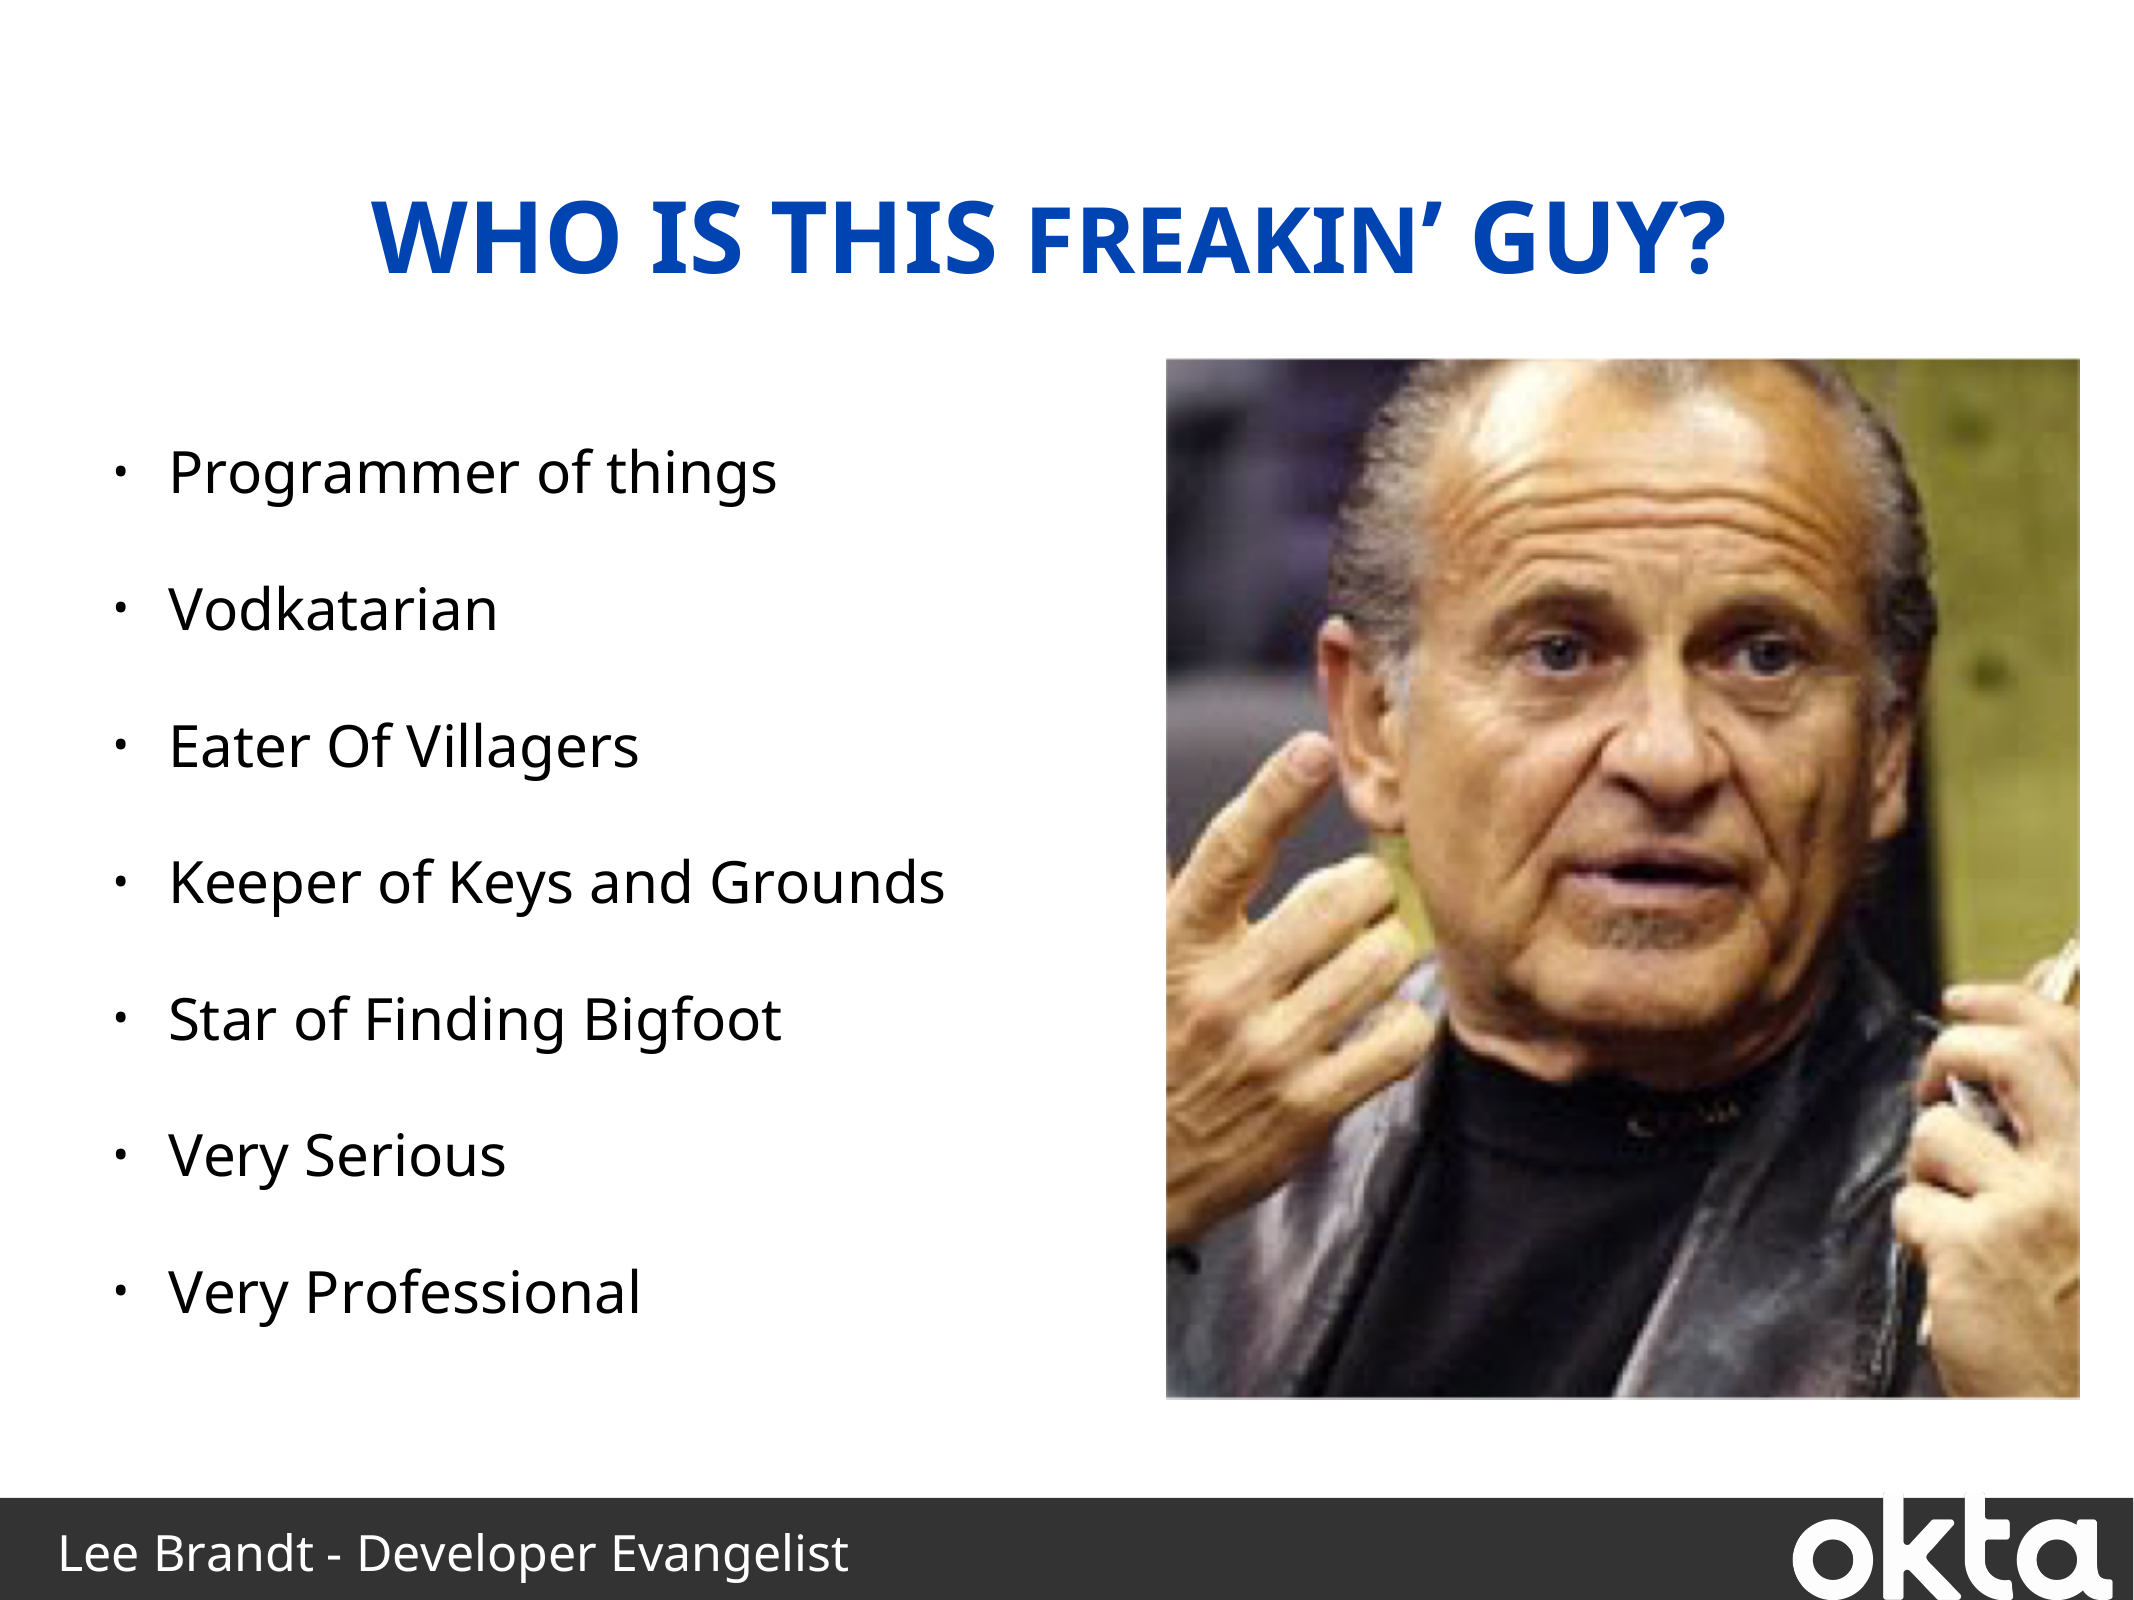

# WHO IS THIS FREAKIN’ GUY?
Programmer of things
Vodkatarian
Eater Of Villagers
Keeper of Keys and Grounds
Star of Finding Bigfoot
Very Serious
Very Professional